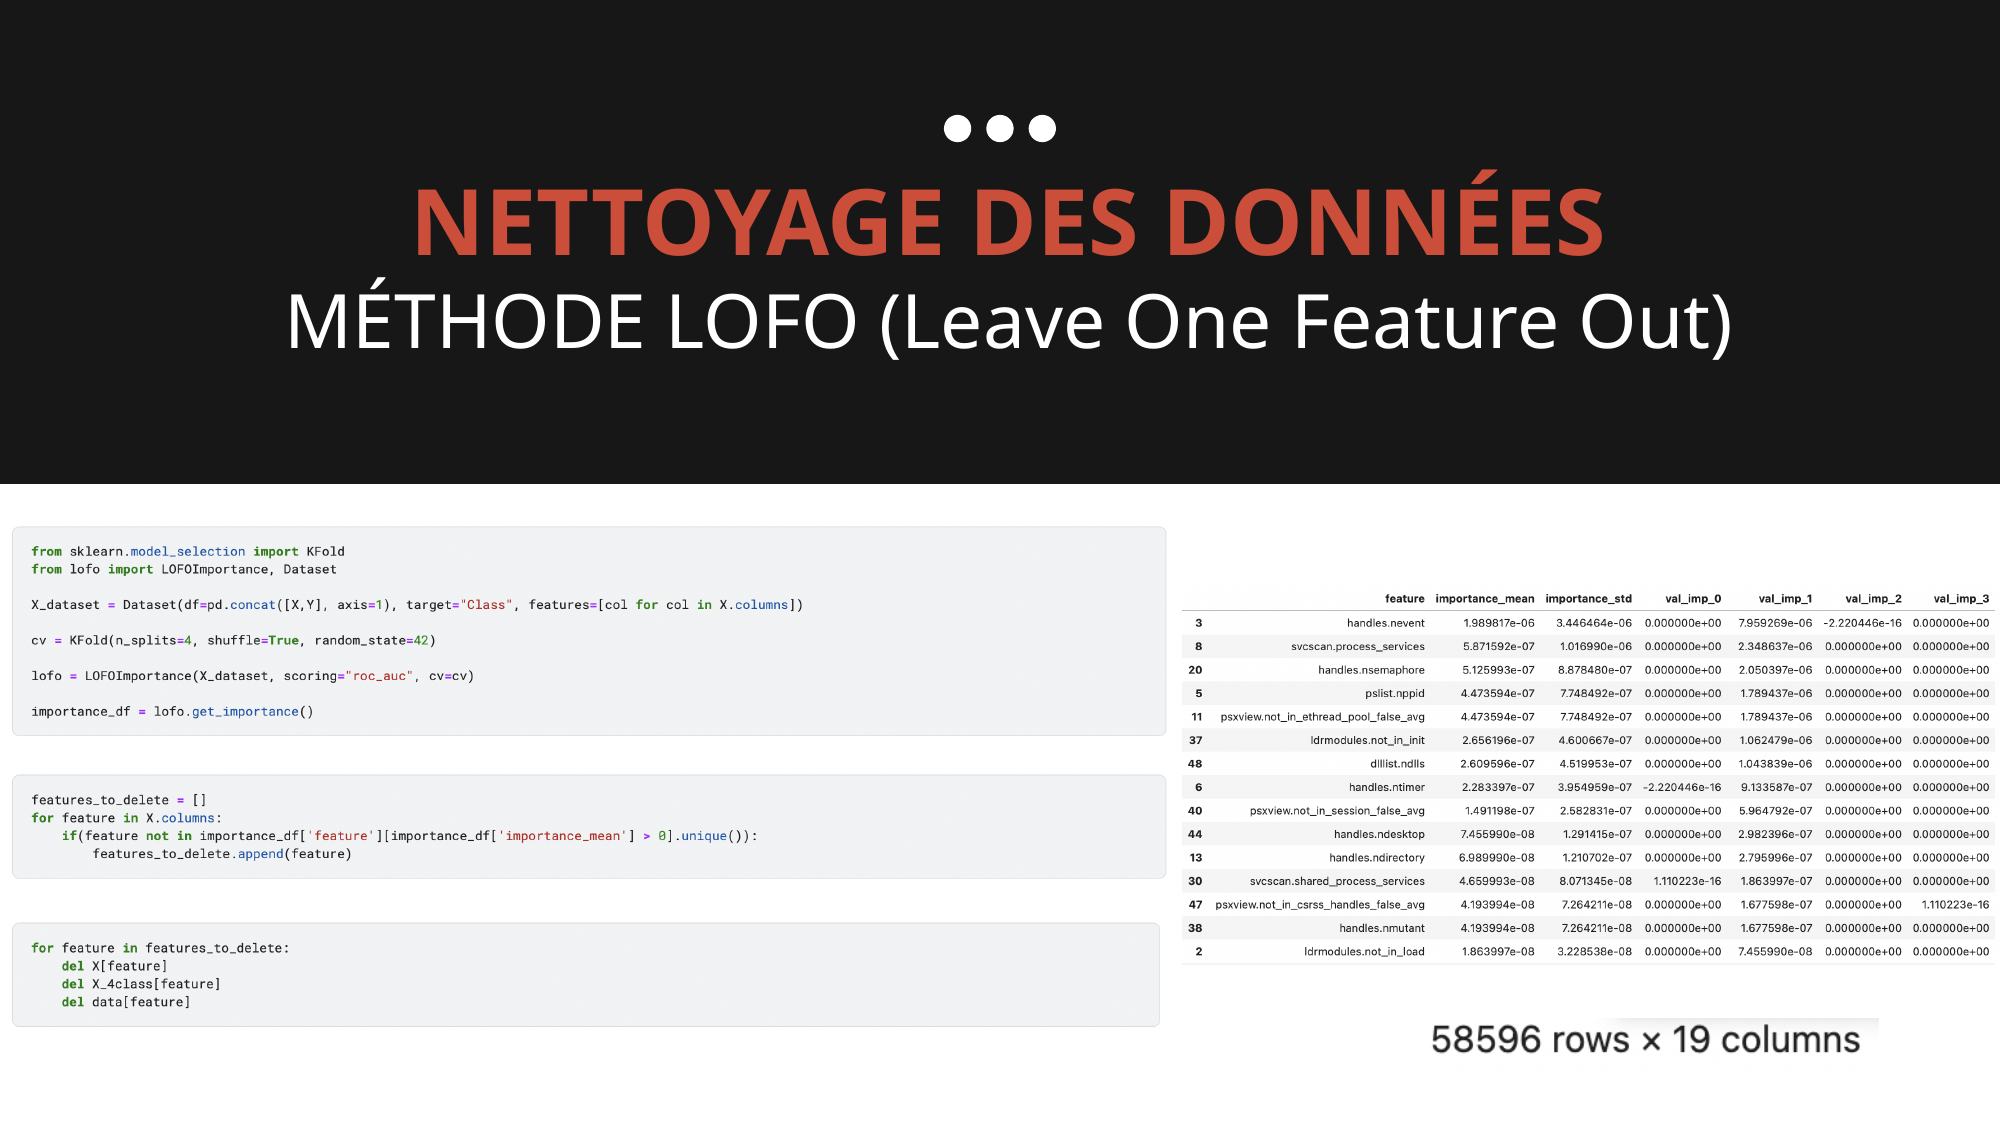

NETTOYAGE DES DONNÉES
MÉTHODE LOFO (Leave One Feature Out)